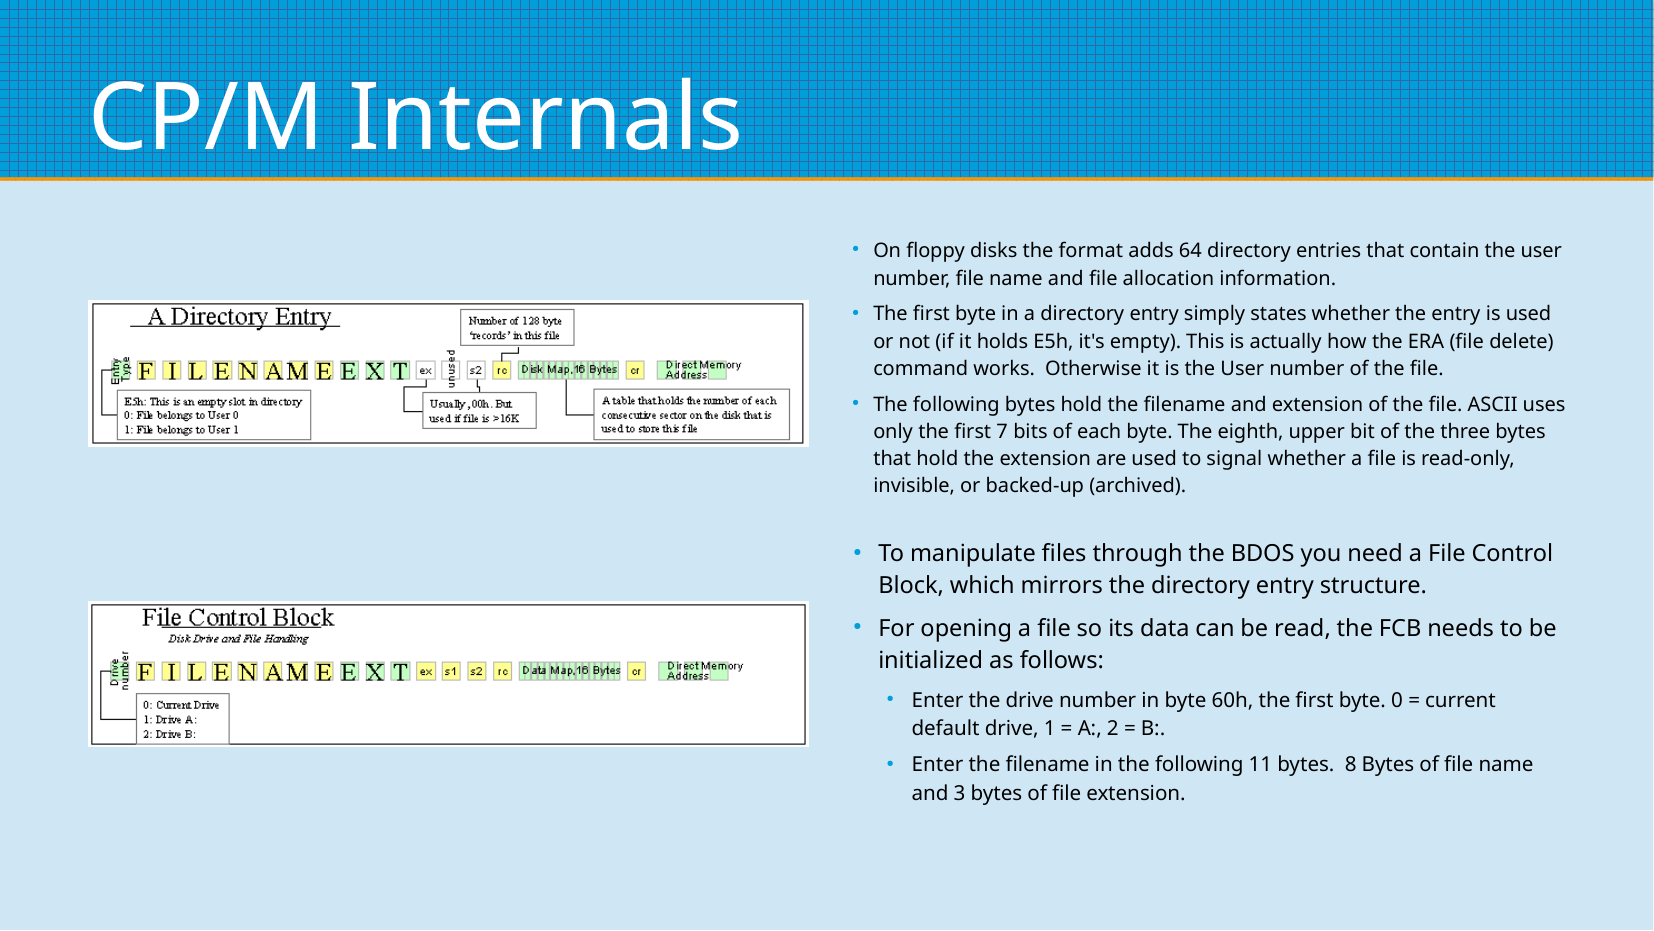

# CP/M Internals
On floppy disks the format adds 64 directory entries that contain the user number, file name and file allocation information.
The first byte in a directory entry simply states whether the entry is used or not (if it holds E5h, it's empty). This is actually how the ERA (file delete) command works. Otherwise it is the User number of the file.
The following bytes hold the filename and extension of the file. ASCII uses only the first 7 bits of each byte. The eighth, upper bit of the three bytes that hold the extension are used to signal whether a file is read-only, invisible, or backed-up (archived).
To manipulate files through the BDOS you need a File Control Block, which mirrors the directory entry structure.
For opening a file so its data can be read, the FCB needs to be initialized as follows:
Enter the drive number in byte 60h, the first byte. 0 = current default drive, 1 = A:, 2 = B:.
Enter the filename in the following 11 bytes. 8 Bytes of file name and 3 bytes of file extension.